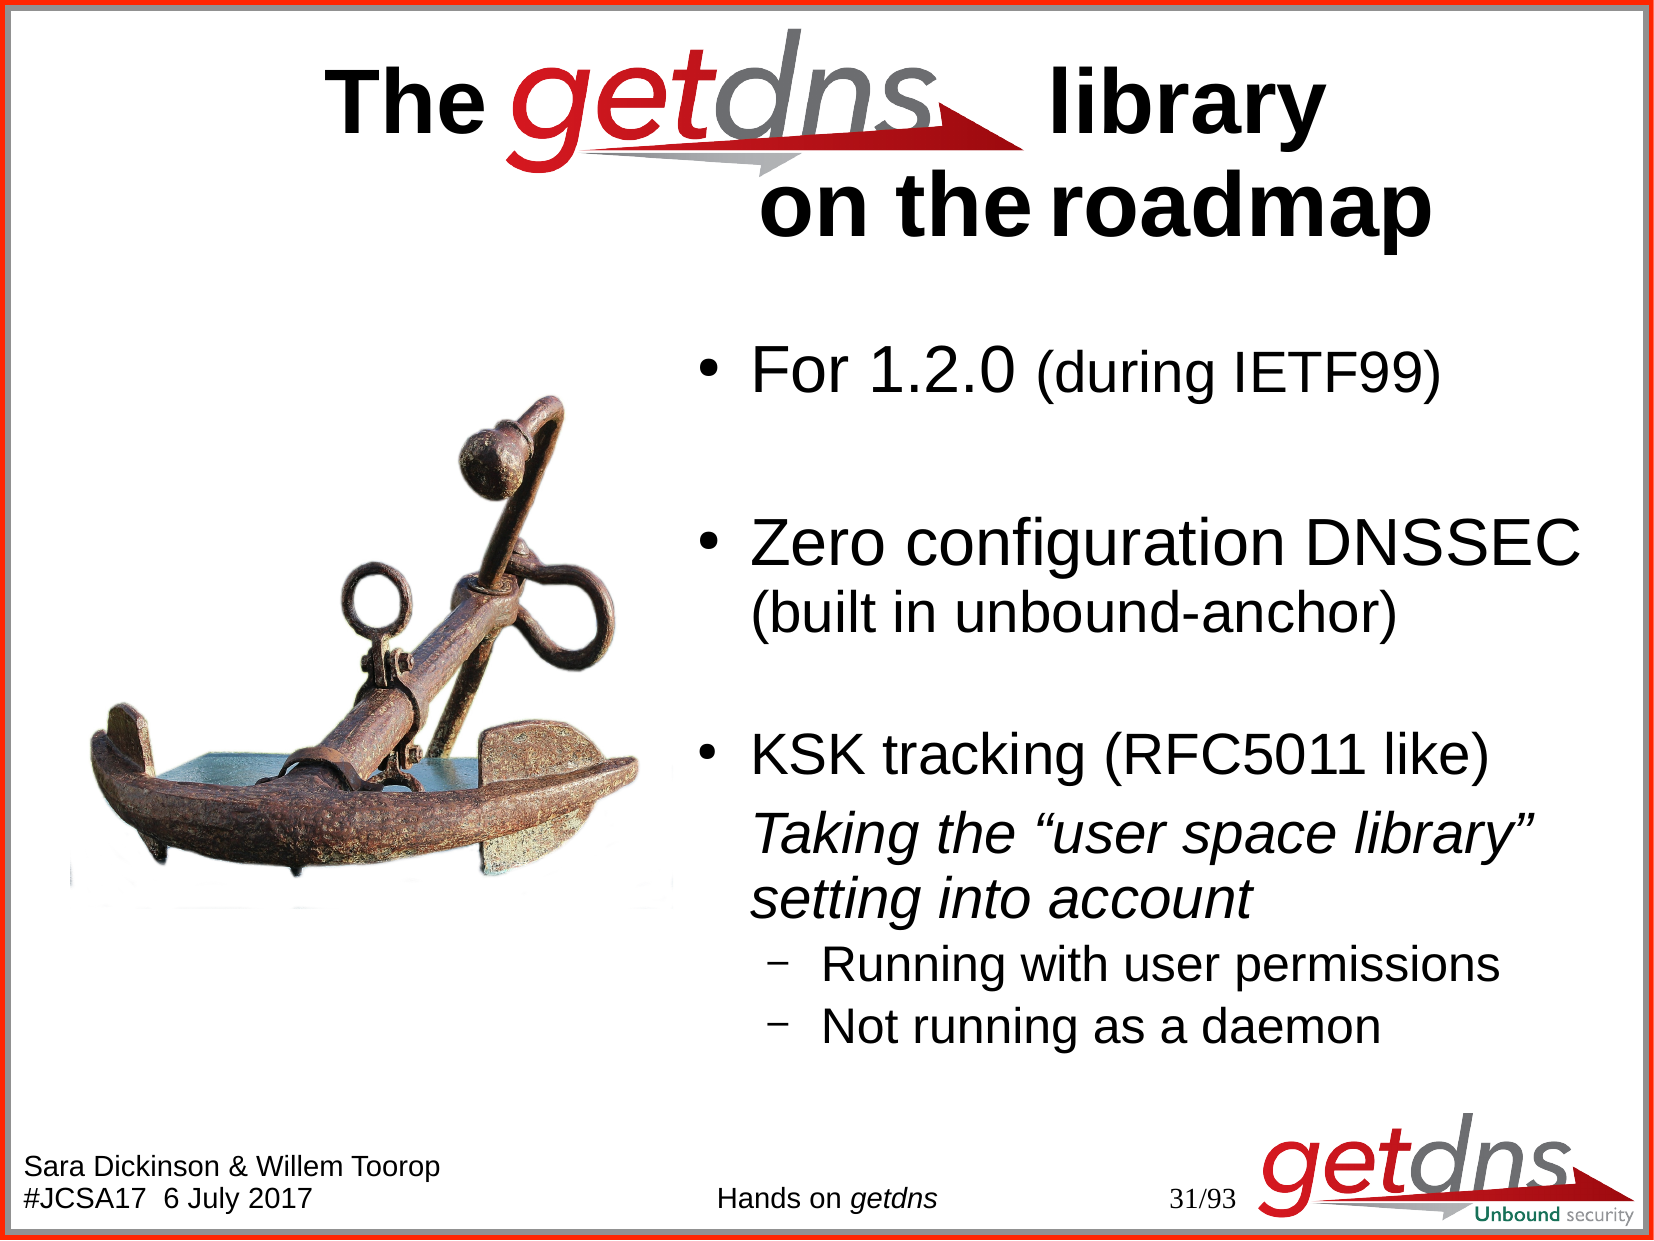

# The library
roadmap
on the
For 1.2.0 (during IETF99)
Zero configuration DNSSEC
(built in unbound-anchor)
KSK tracking (RFC5011 like)
Taking the “user space library” setting into account
Running with user permissions
Not running as a daemon
31